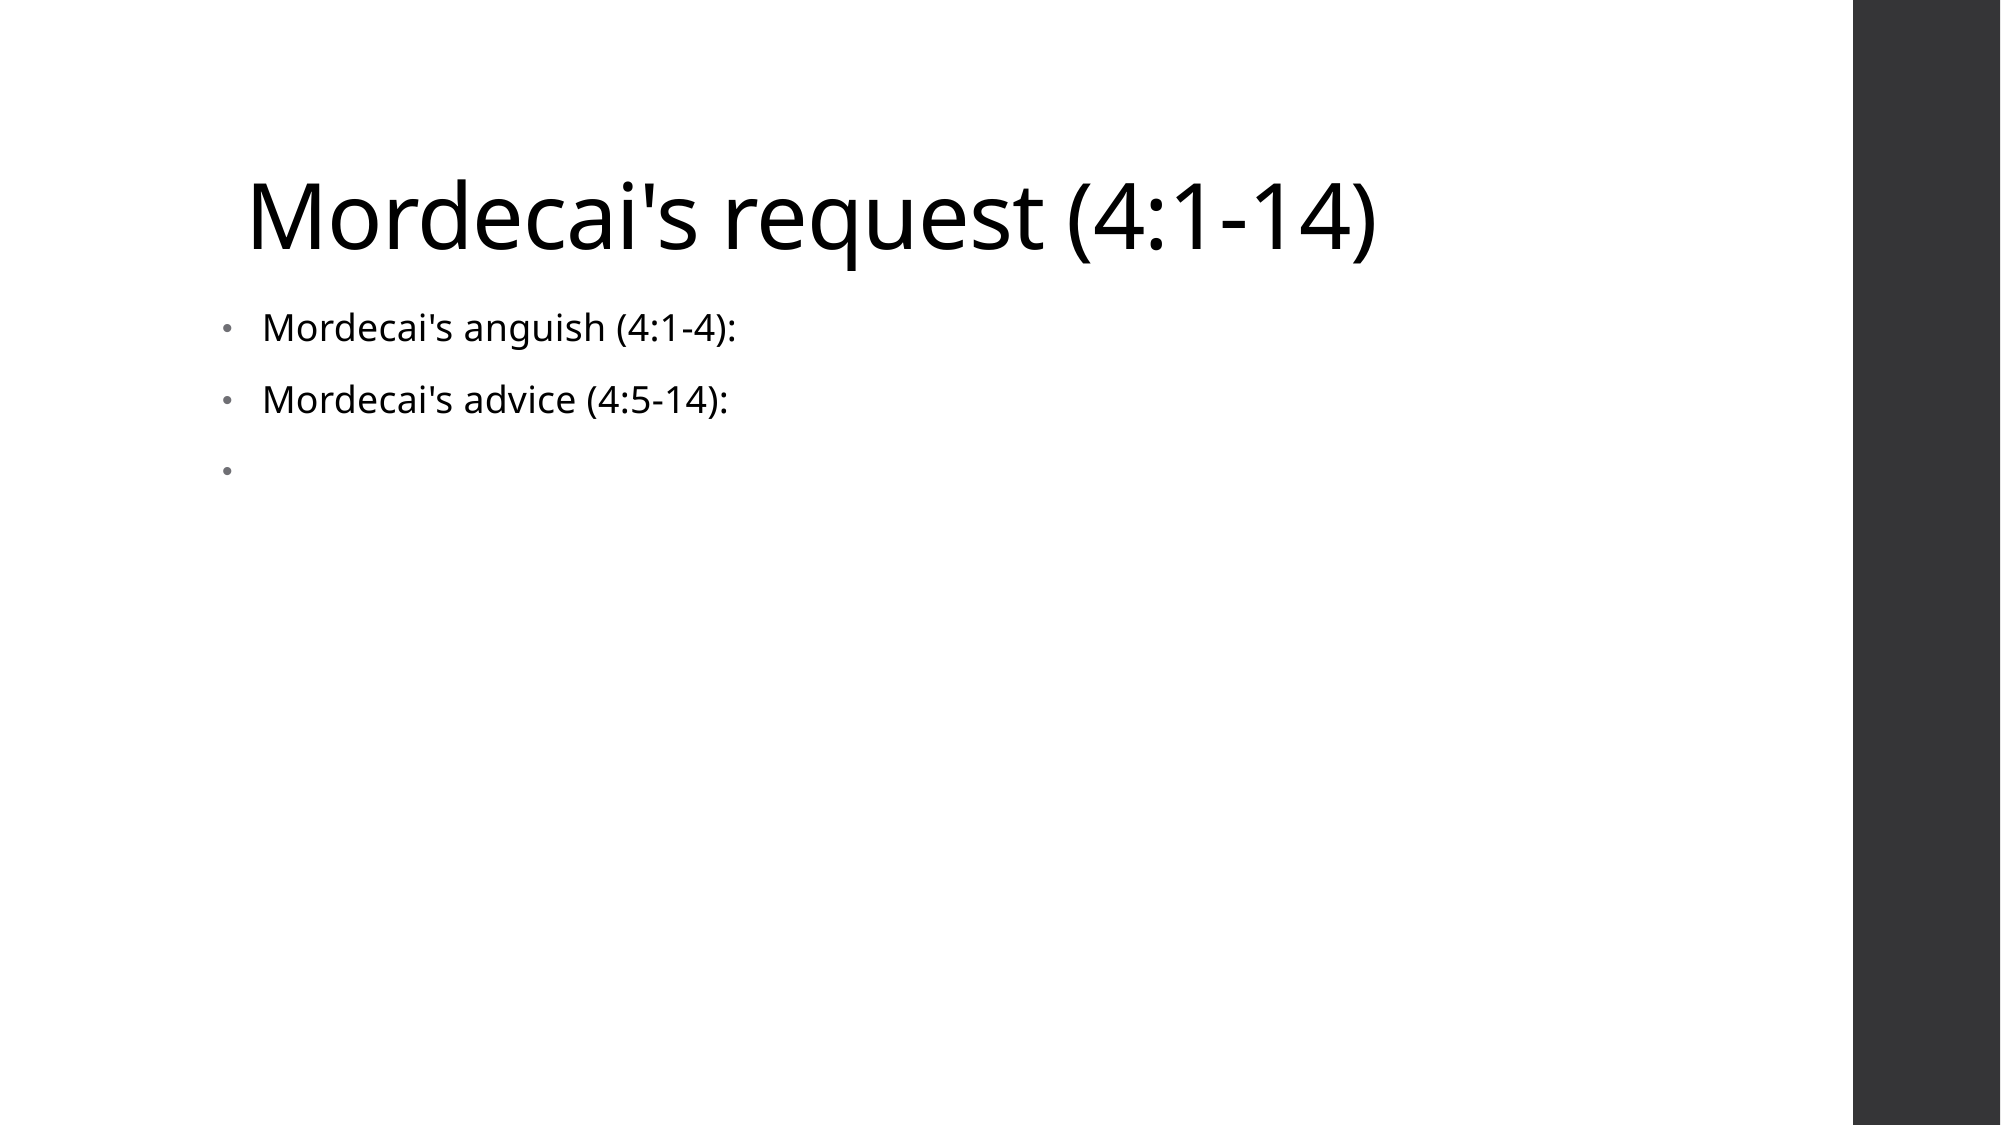

# Mordecai's request (4:1-14)
 Mordecai's anguish (4:1-4):
 Mordecai's advice (4:5-14):